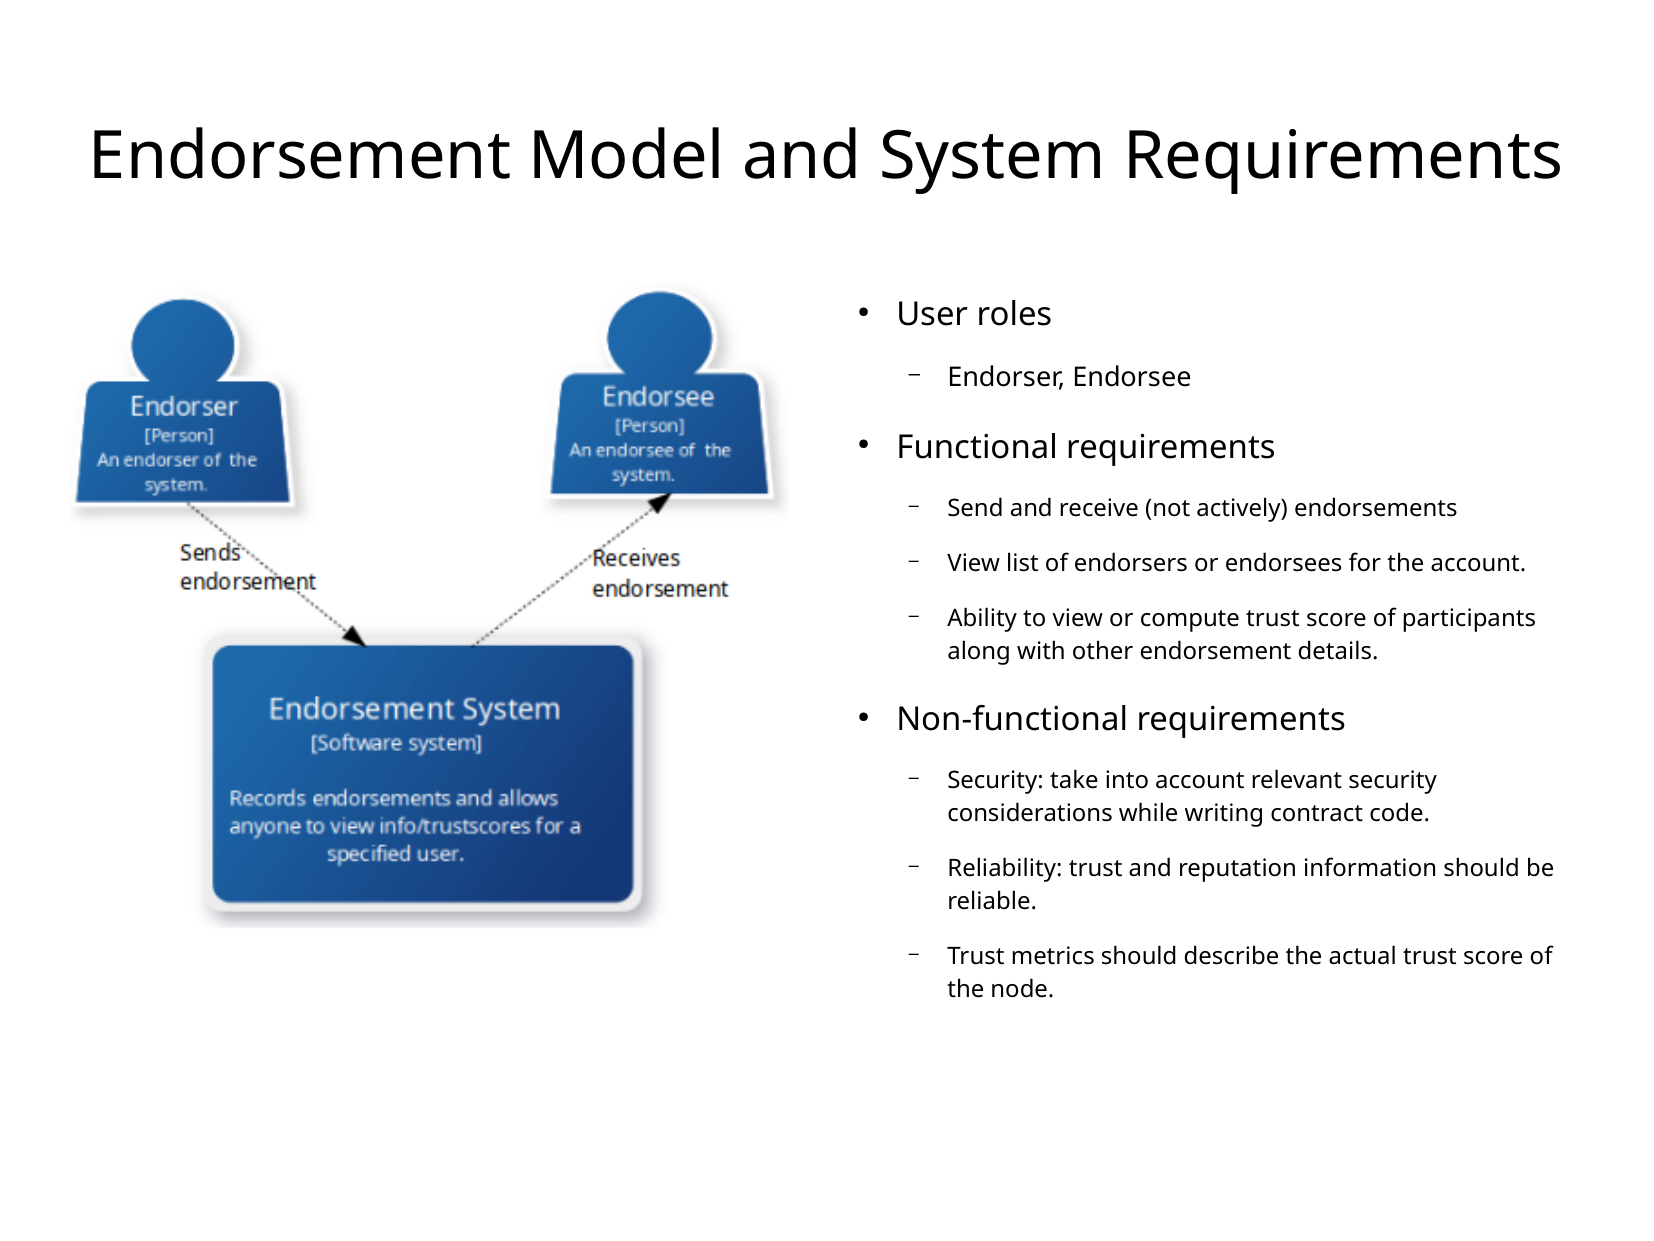

# Endorsement Model and System Requirements
User roles
Endorser, Endorsee
Functional requirements
Send and receive (not actively) endorsements
View list of endorsers or endorsees for the account.
Ability to view or compute trust score of participants along with other endorsement details.
Non-functional requirements
Security: take into account relevant security considerations while writing contract code.
Reliability: trust and reputation information should be reliable.
Trust metrics should describe the actual trust score of the node.